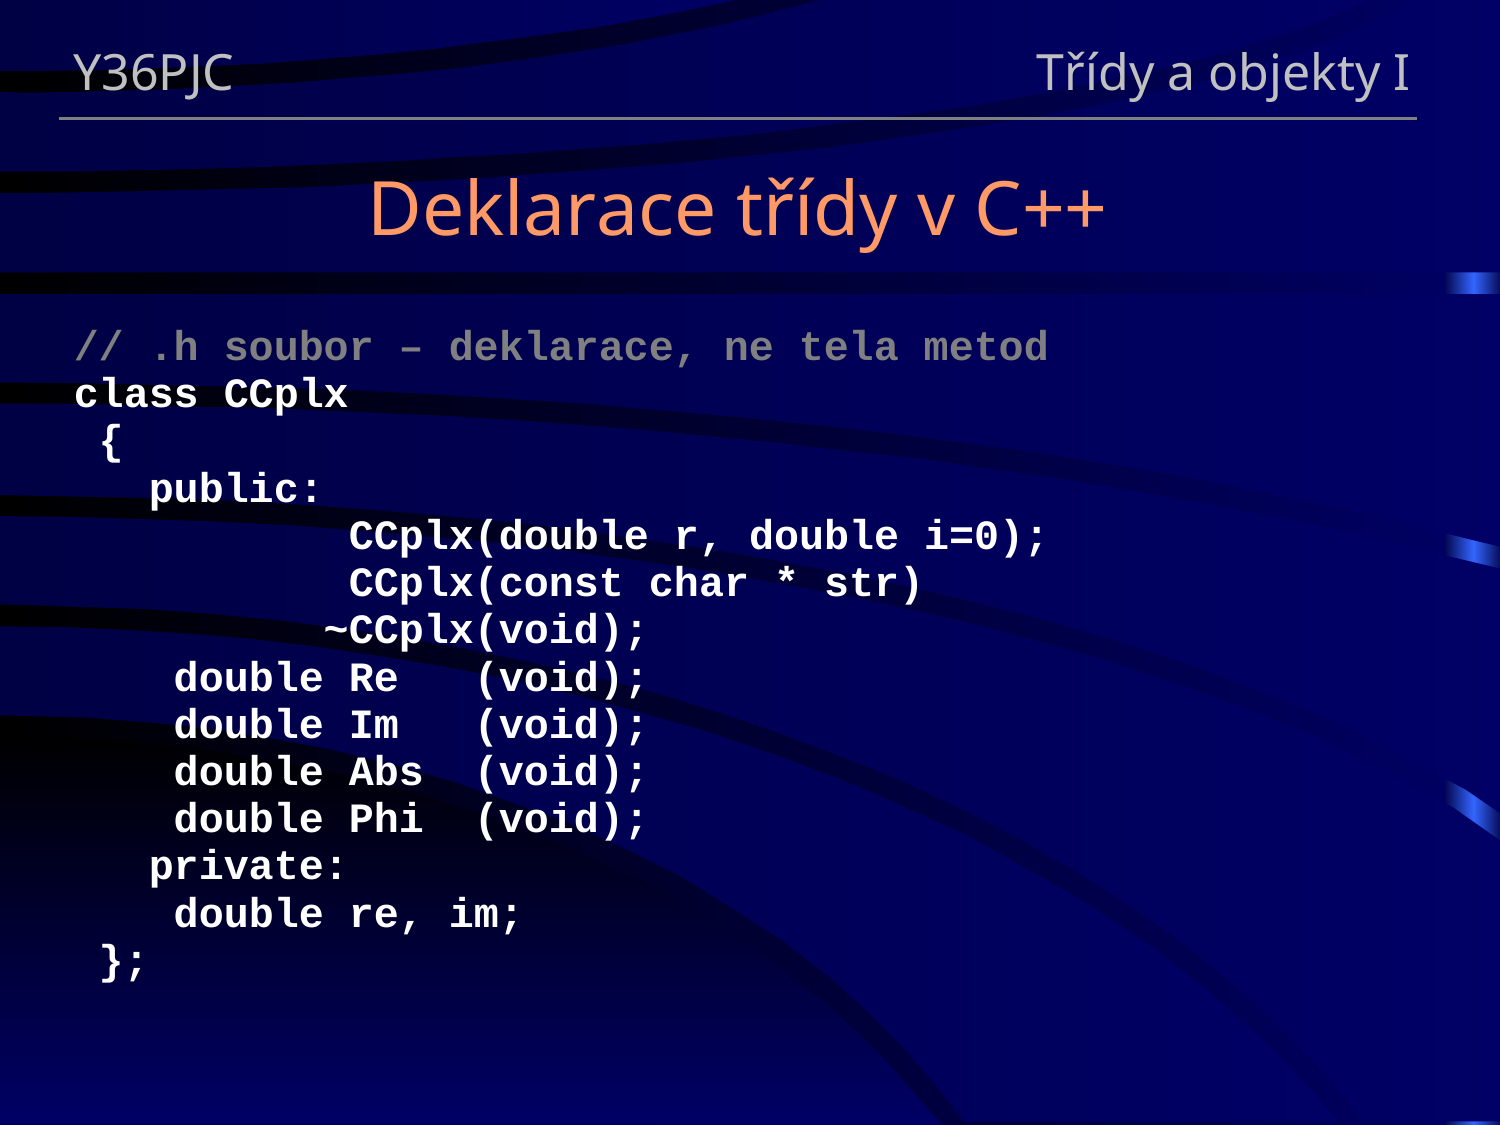

Y36PJC
Třídy a objekty I
Deklarace třídy v C++
// .h soubor – deklarace, ne tela metod
class CCplx
 {
 public:
 CCplx(double r, double i=0);
 CCplx(const char * str)
 ~CCplx(void);
 double Re (void);
 double Im (void);
 double Abs (void);
 double Phi (void);
 private:
 double re, im;
 };